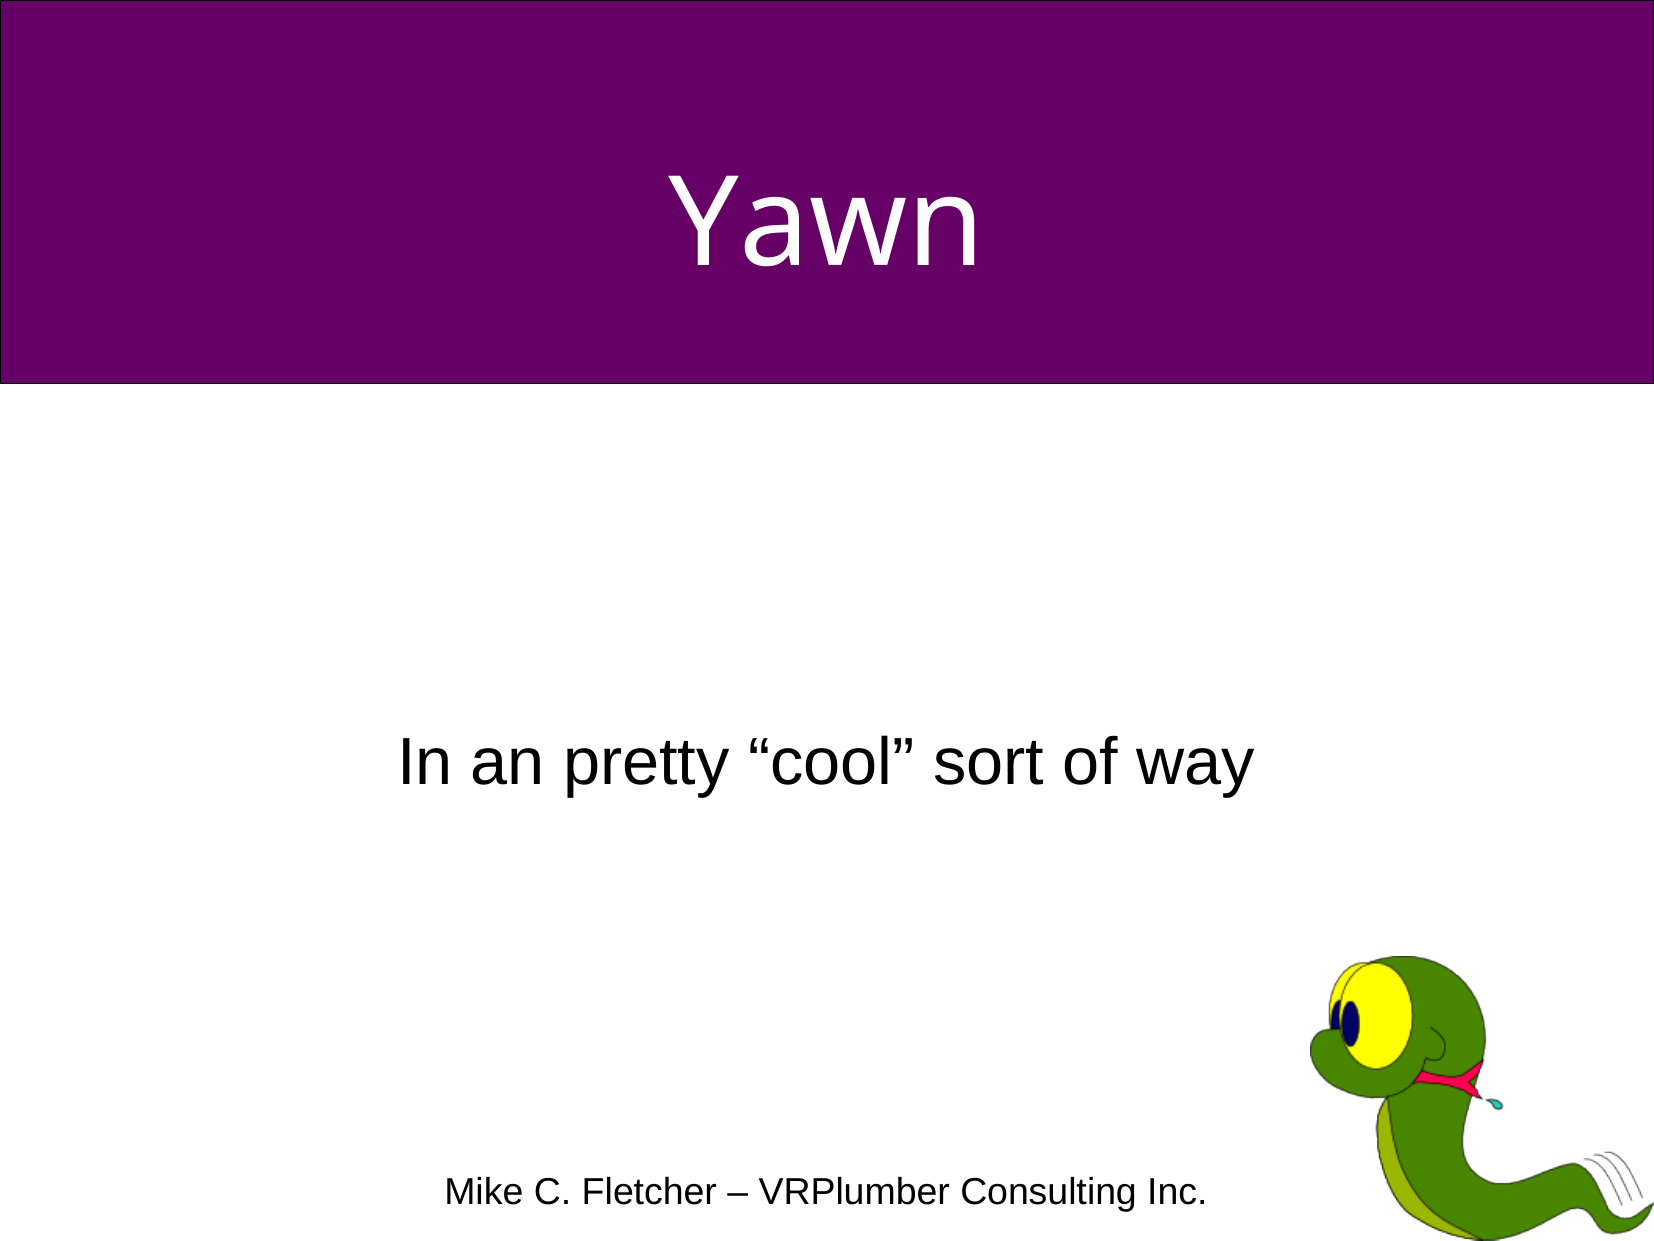

# Yawn
In an pretty “cool” sort of way